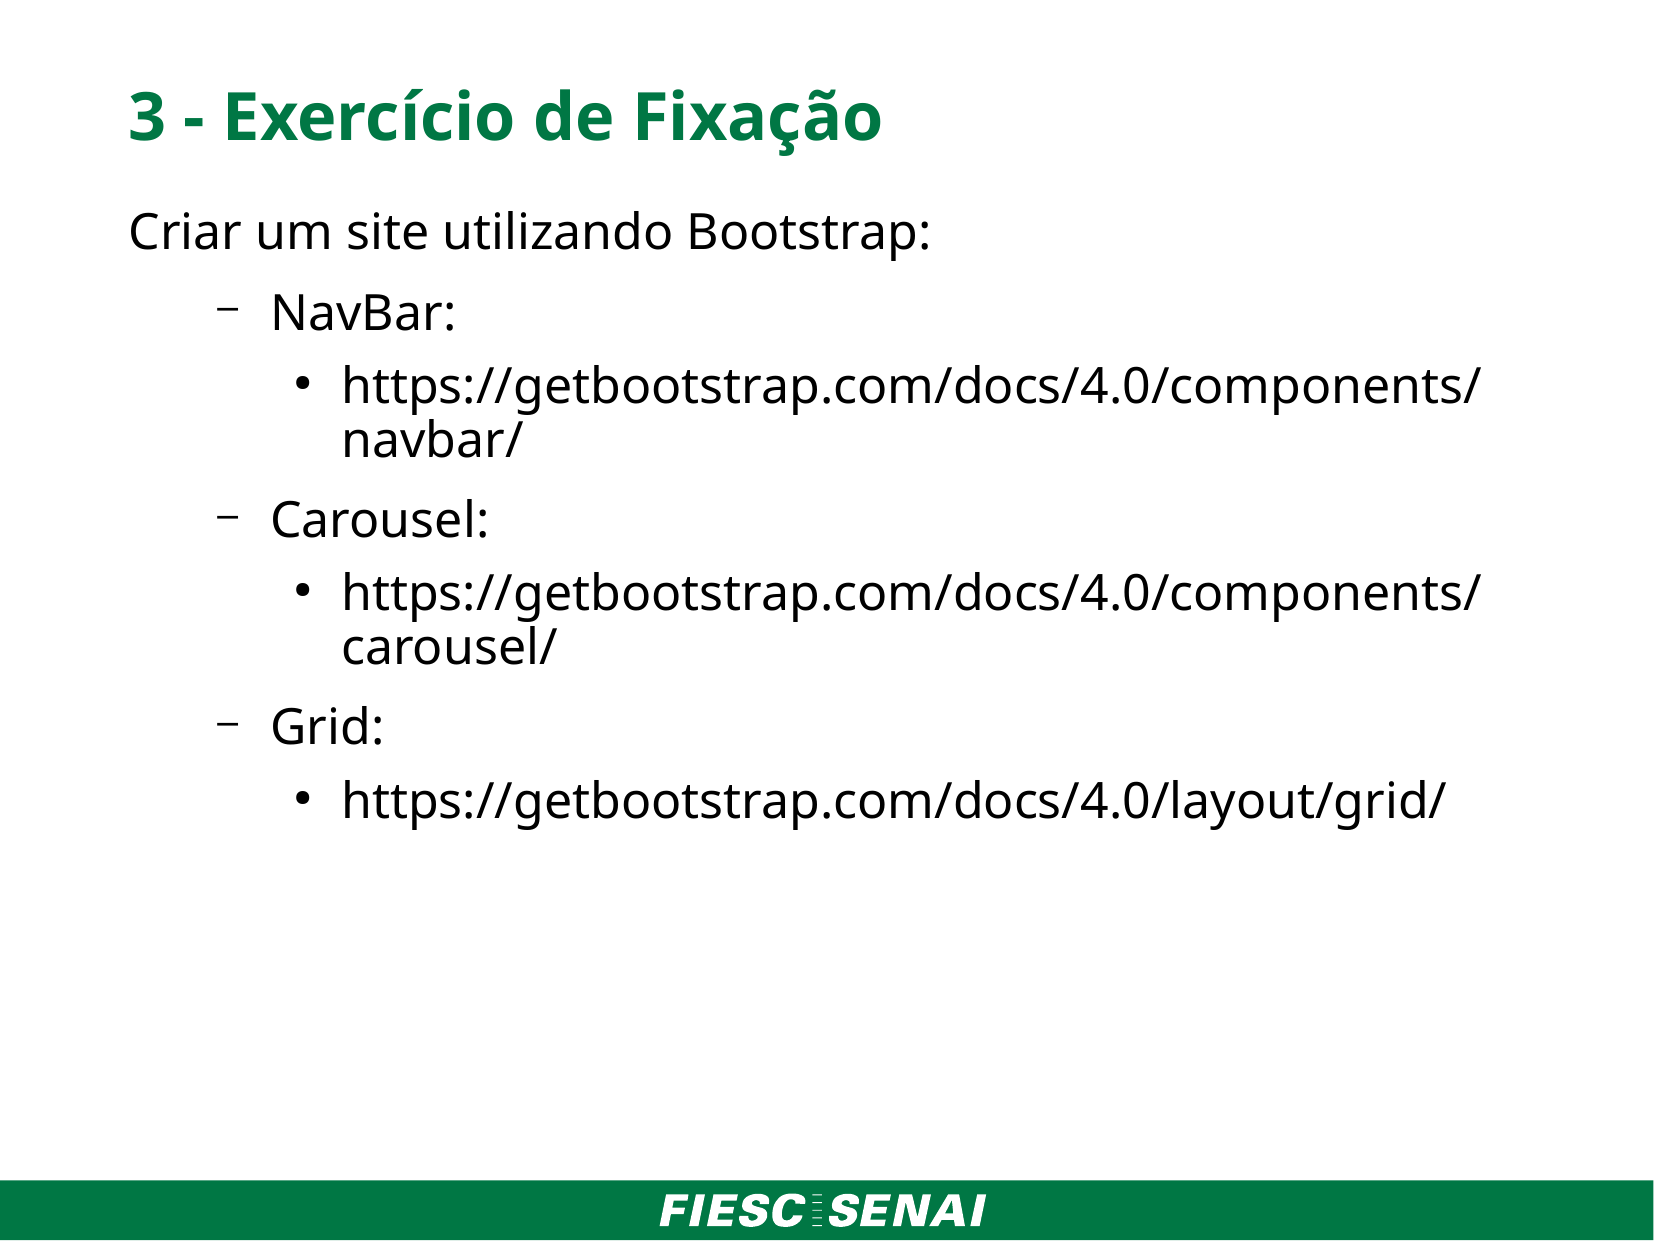

3 - Exercício de Fixação
# Criar um site utilizando Bootstrap:
NavBar:
https://getbootstrap.com/docs/4.0/components/navbar/
Carousel:
https://getbootstrap.com/docs/4.0/components/carousel/
Grid:
https://getbootstrap.com/docs/4.0/layout/grid/